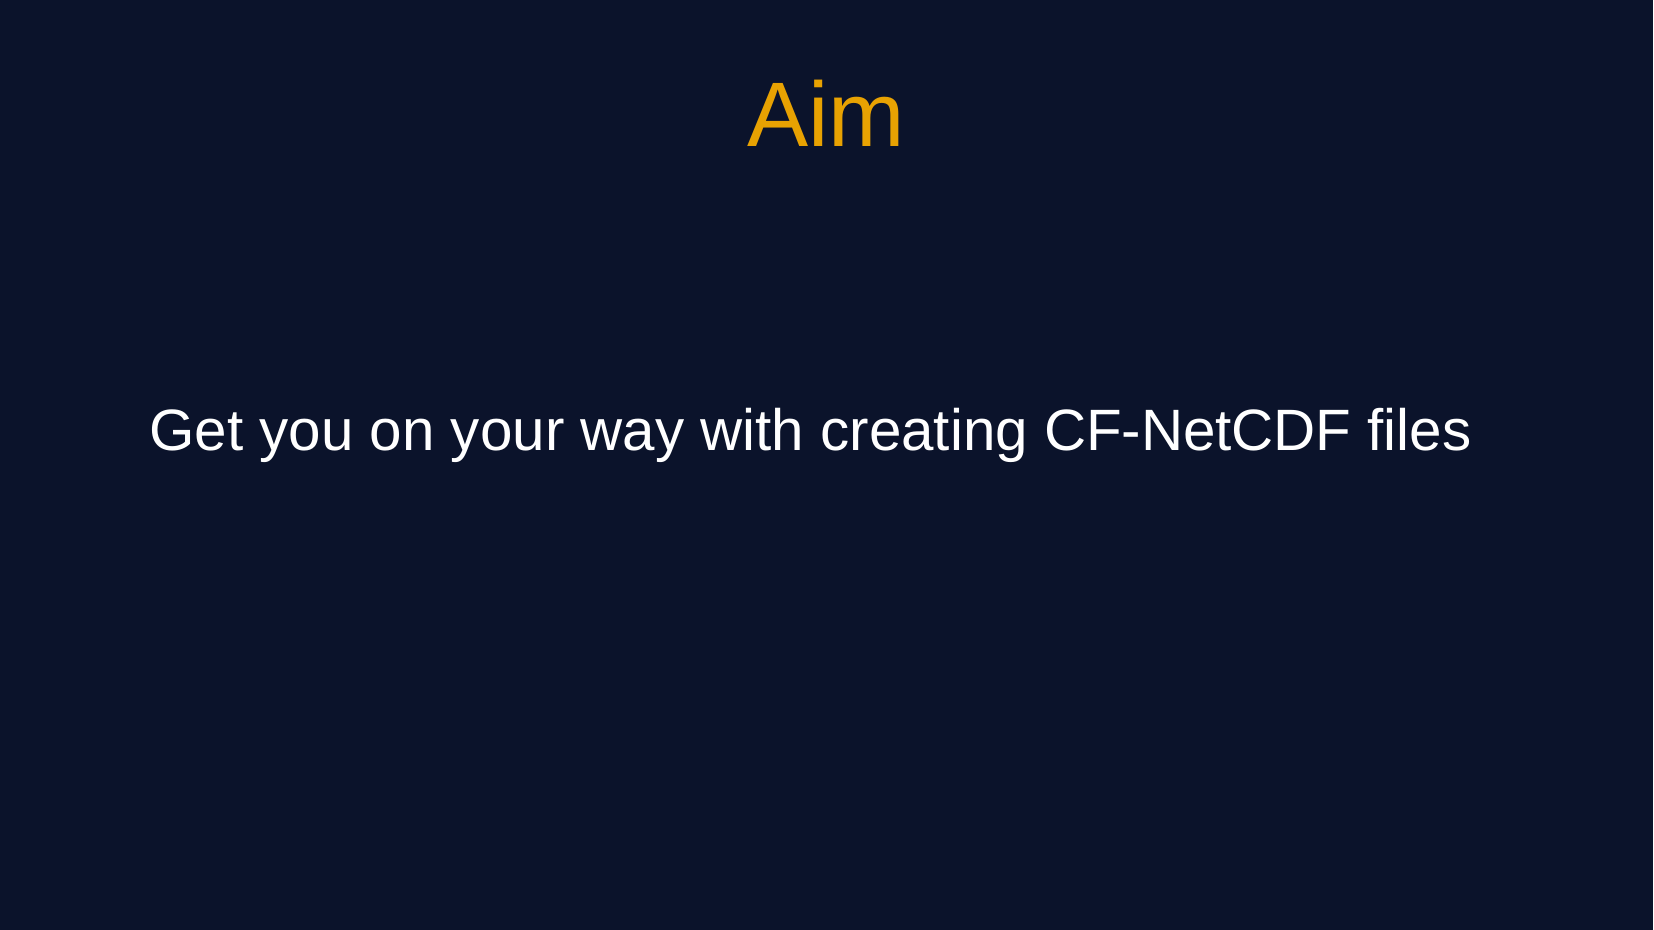

# Aim
Get you on your way with creating CF-NetCDF files